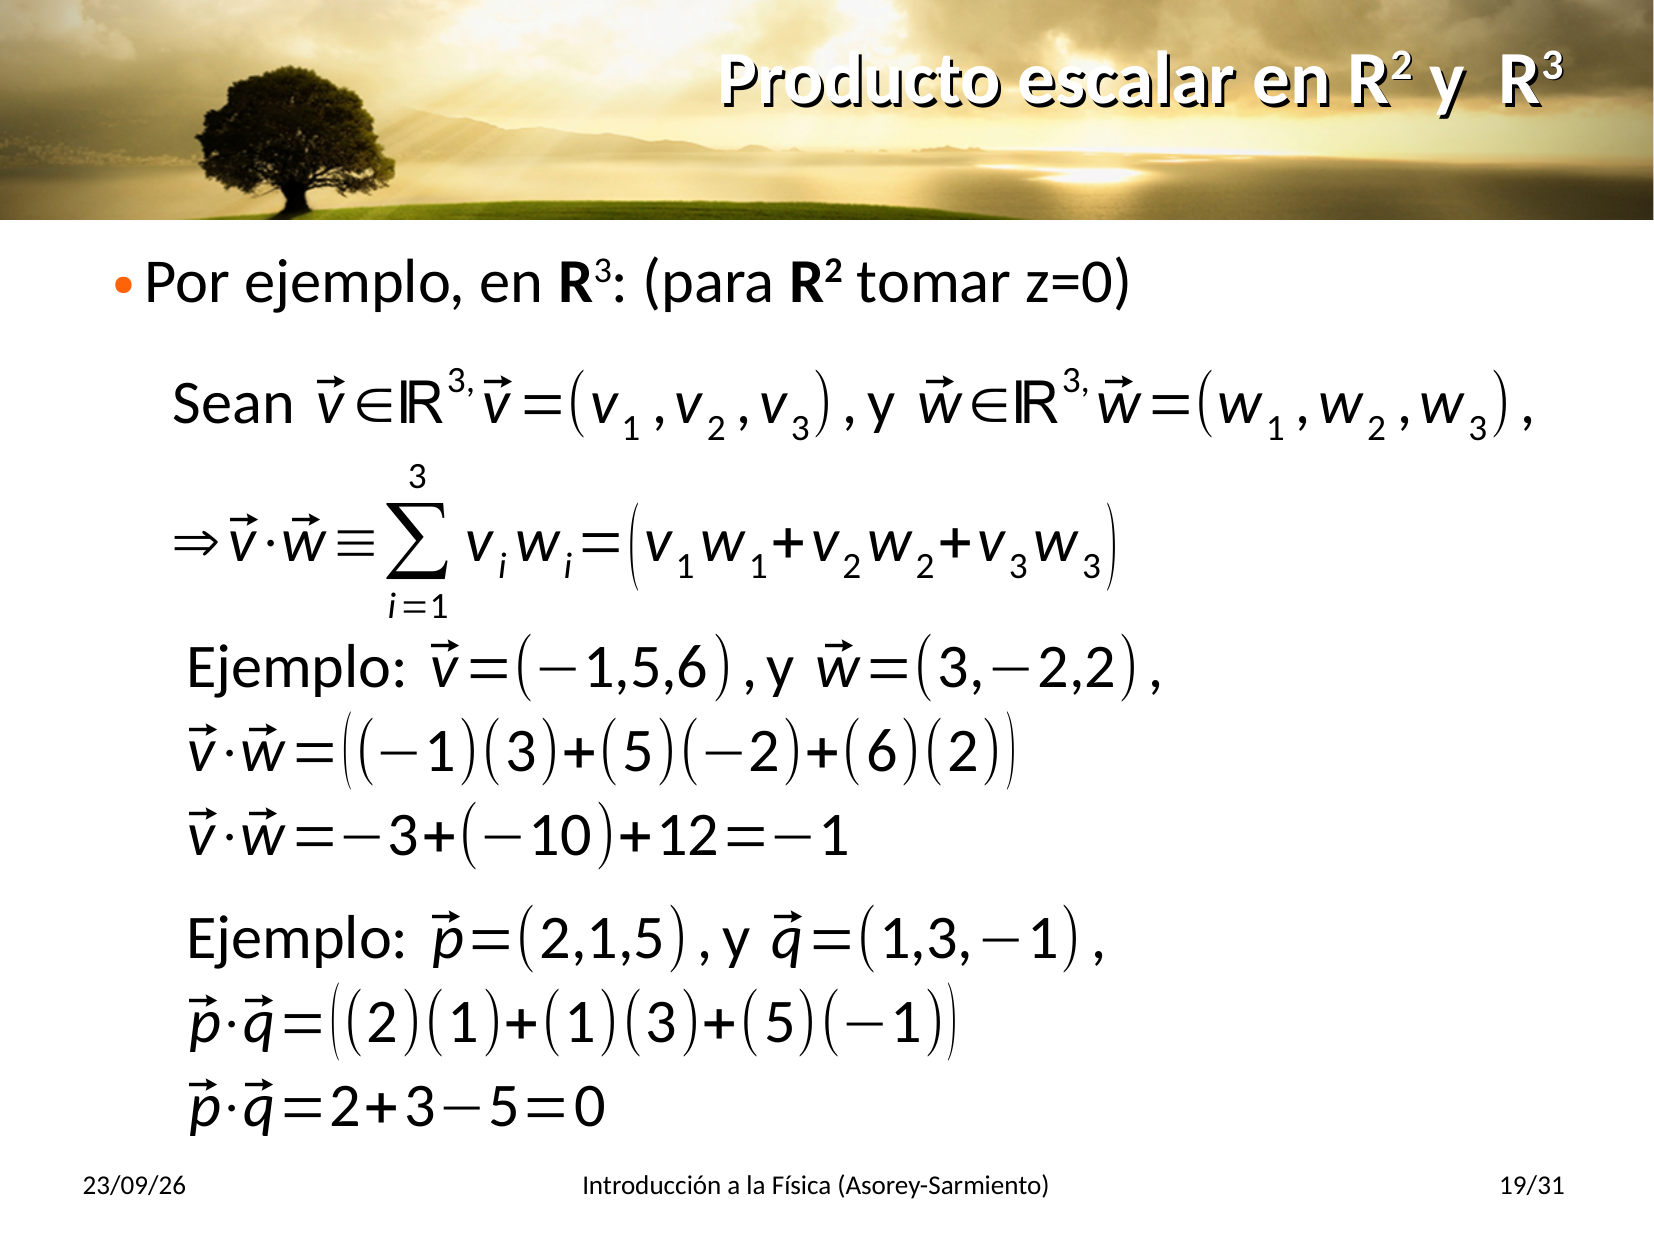

# Producto escalar en R2 y R3
Por ejemplo, en R3: (para R2 tomar z=0)
Introducción a la Física (Asorey-Sarmiento)
19